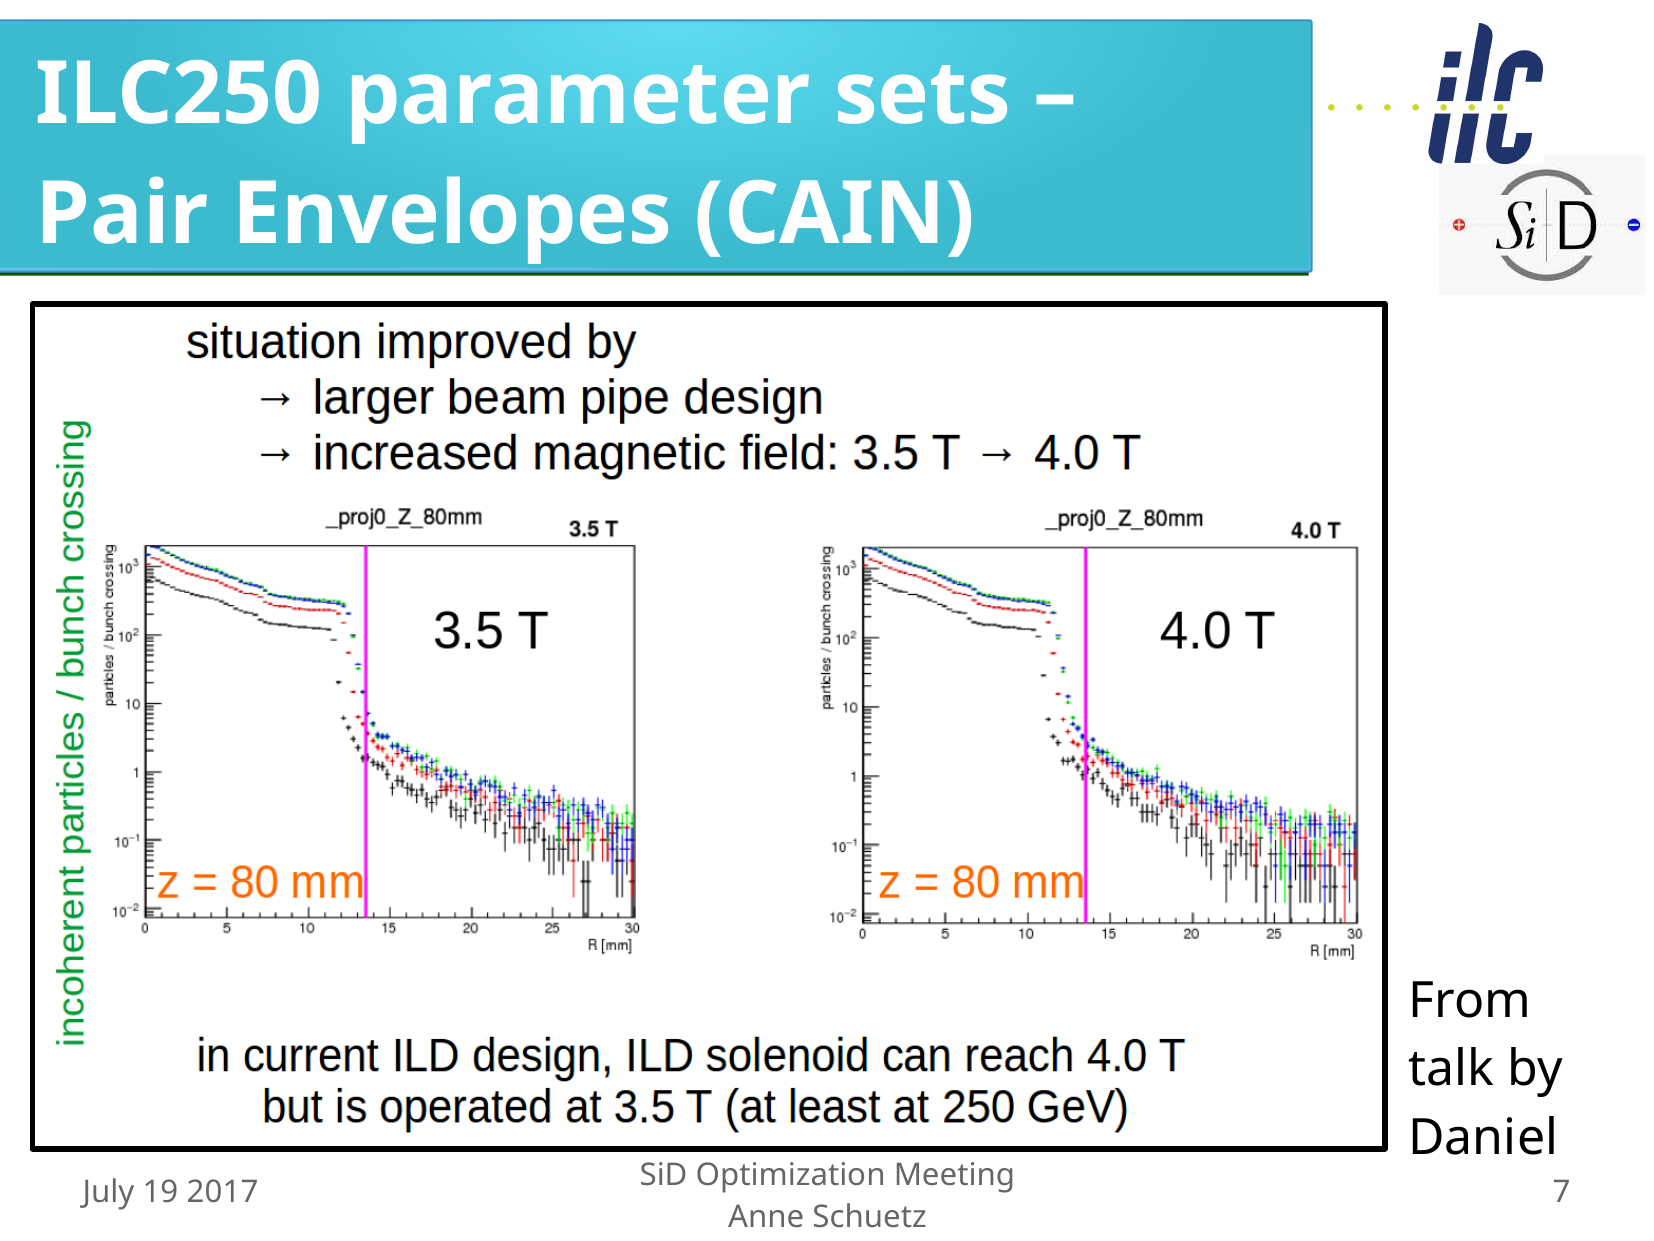

# ILC250 parameter sets – Pair Envelopes (CAIN)
From talk by Daniel
7